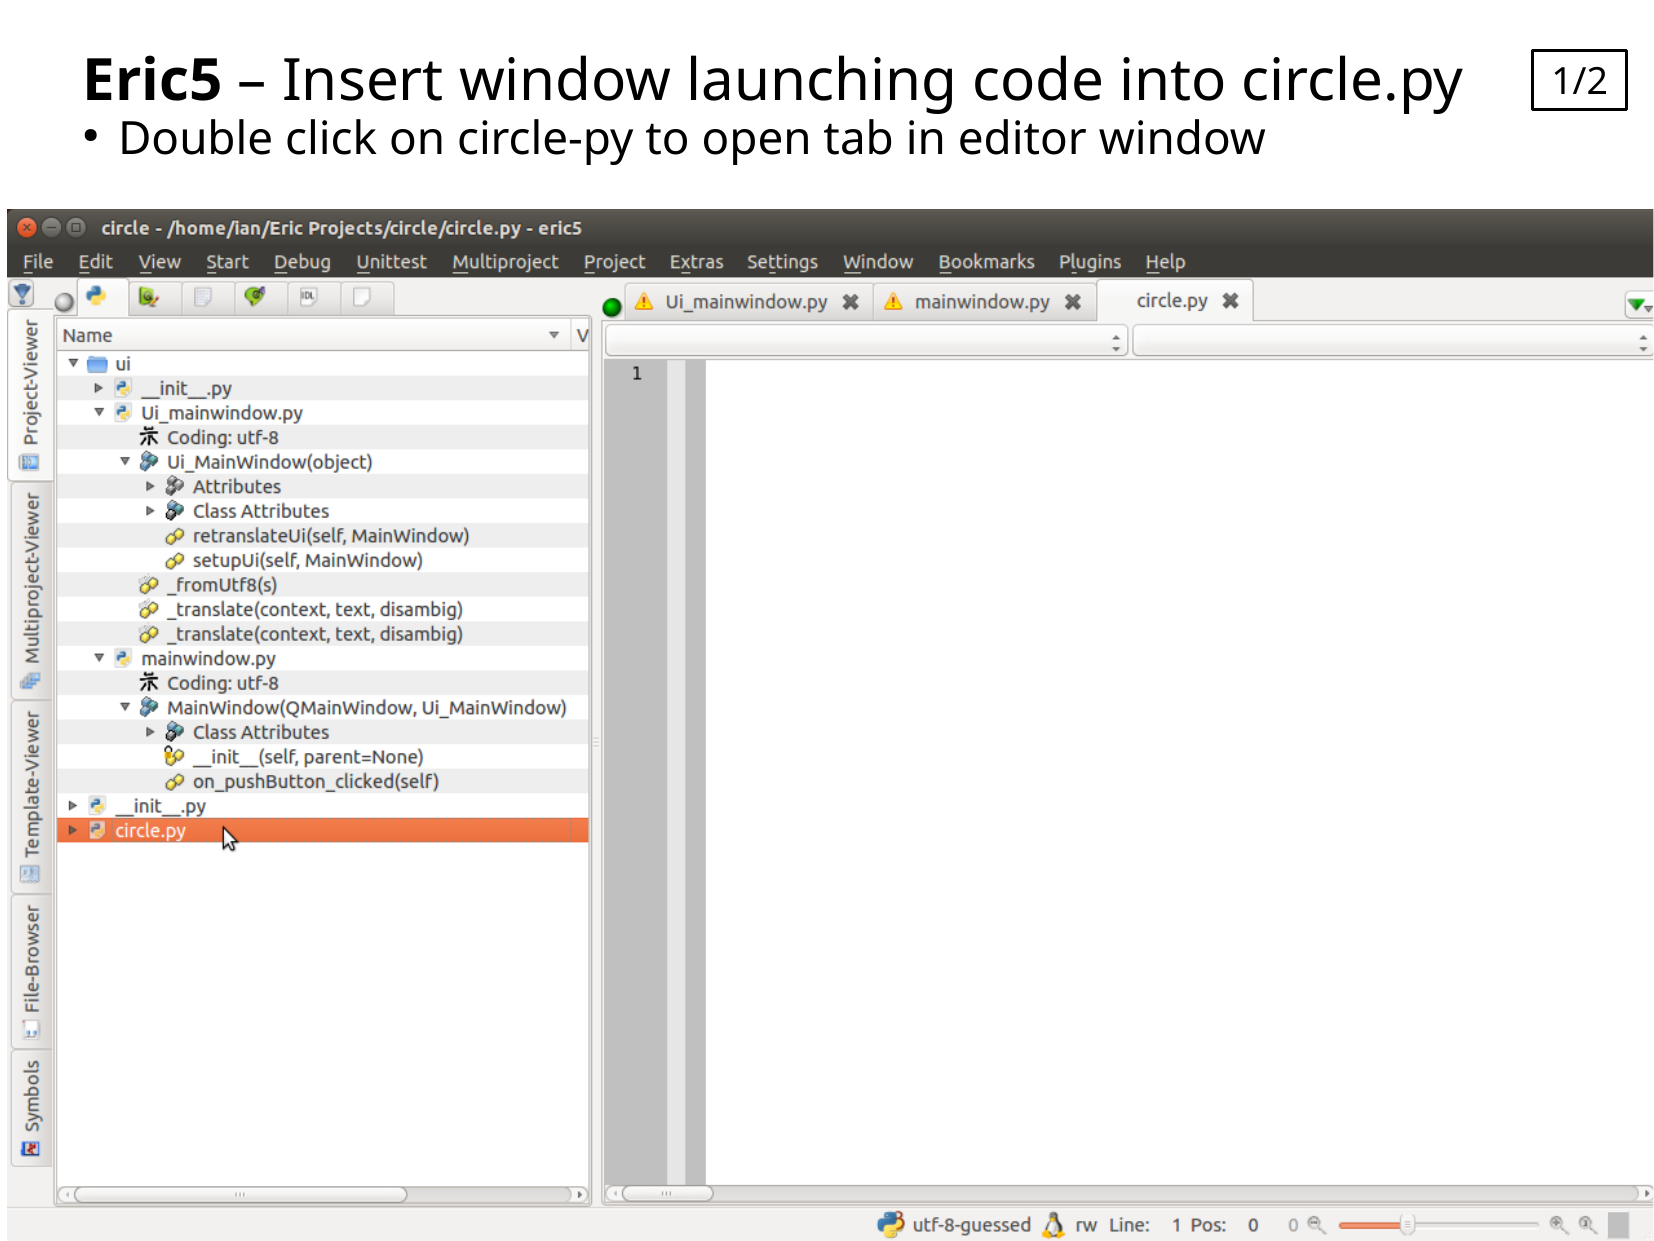

# Eric5 – Insert window launching code into circle.py
1/2
Double click on circle-py to open tab in editor window
44